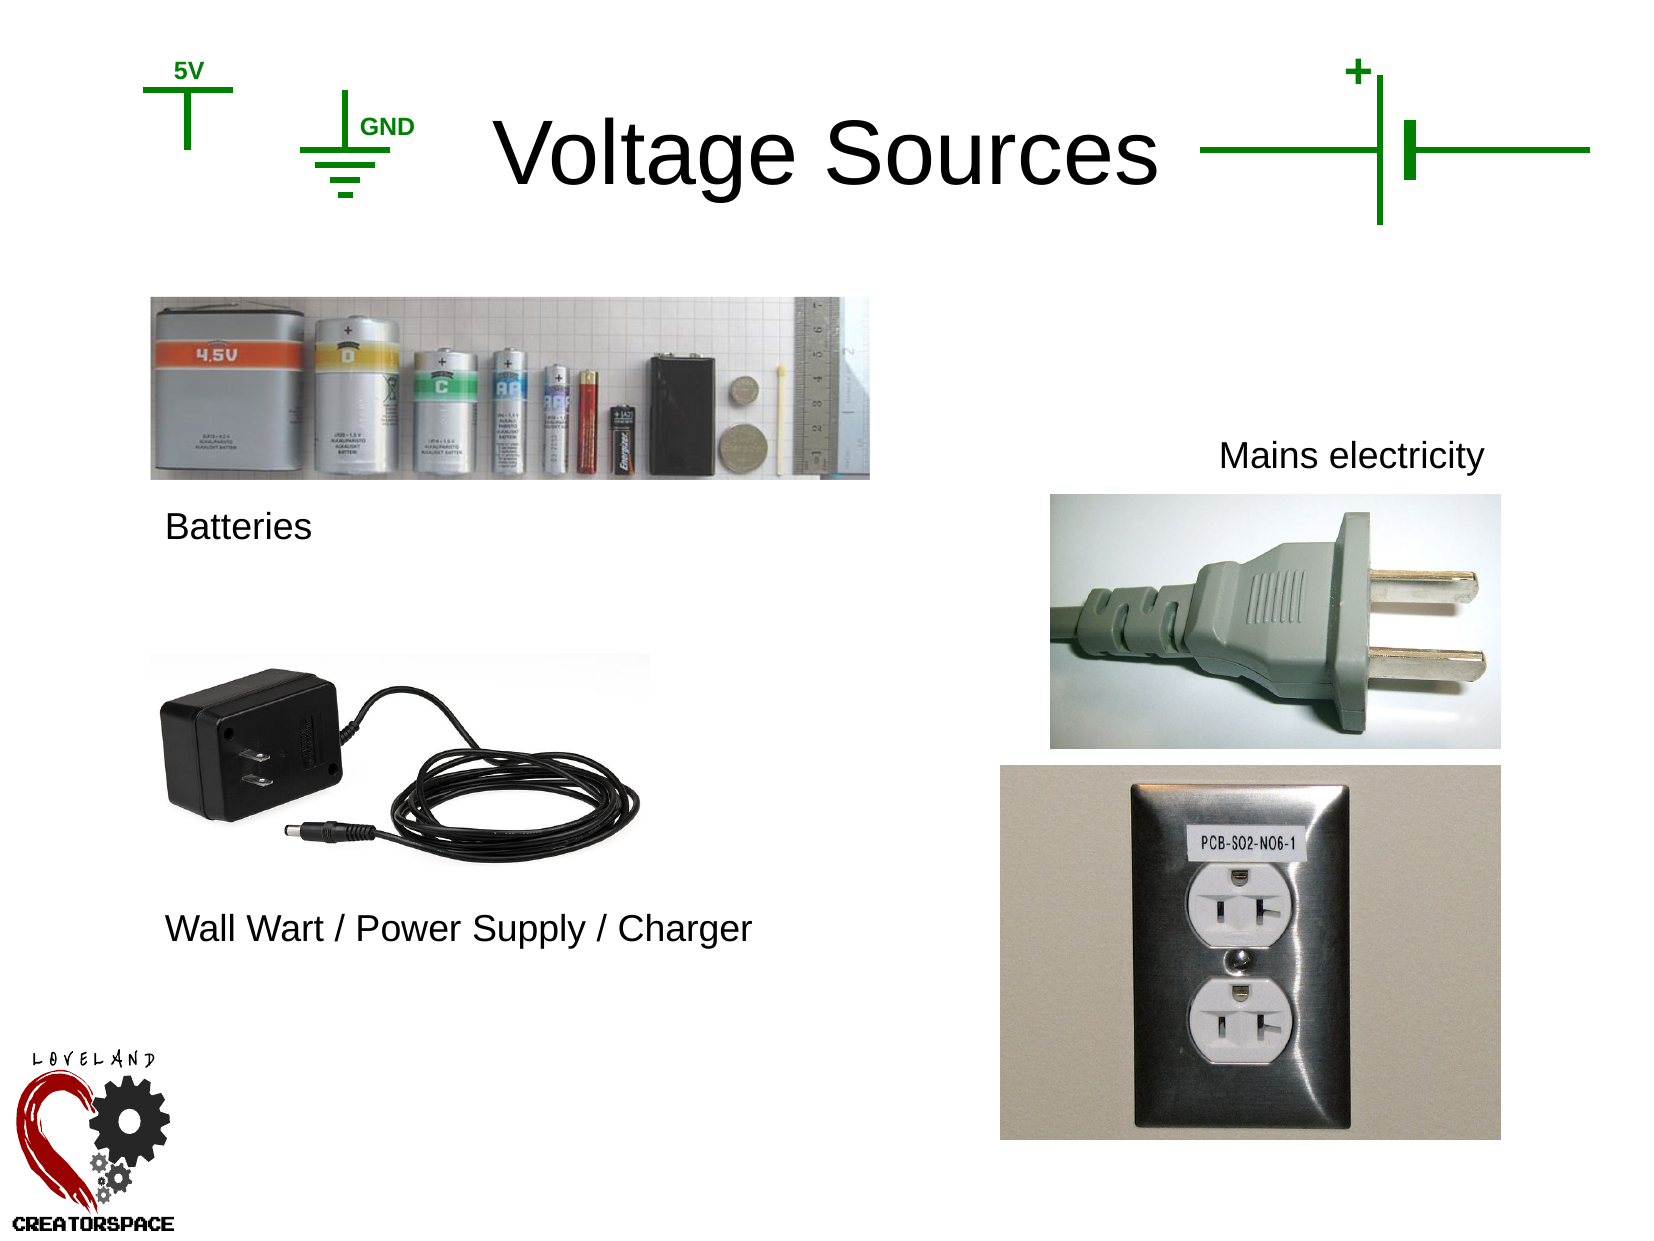

+
# Voltage Sources
5V
GND
Mains electricity
Batteries
Wall Wart / Power Supply / Charger